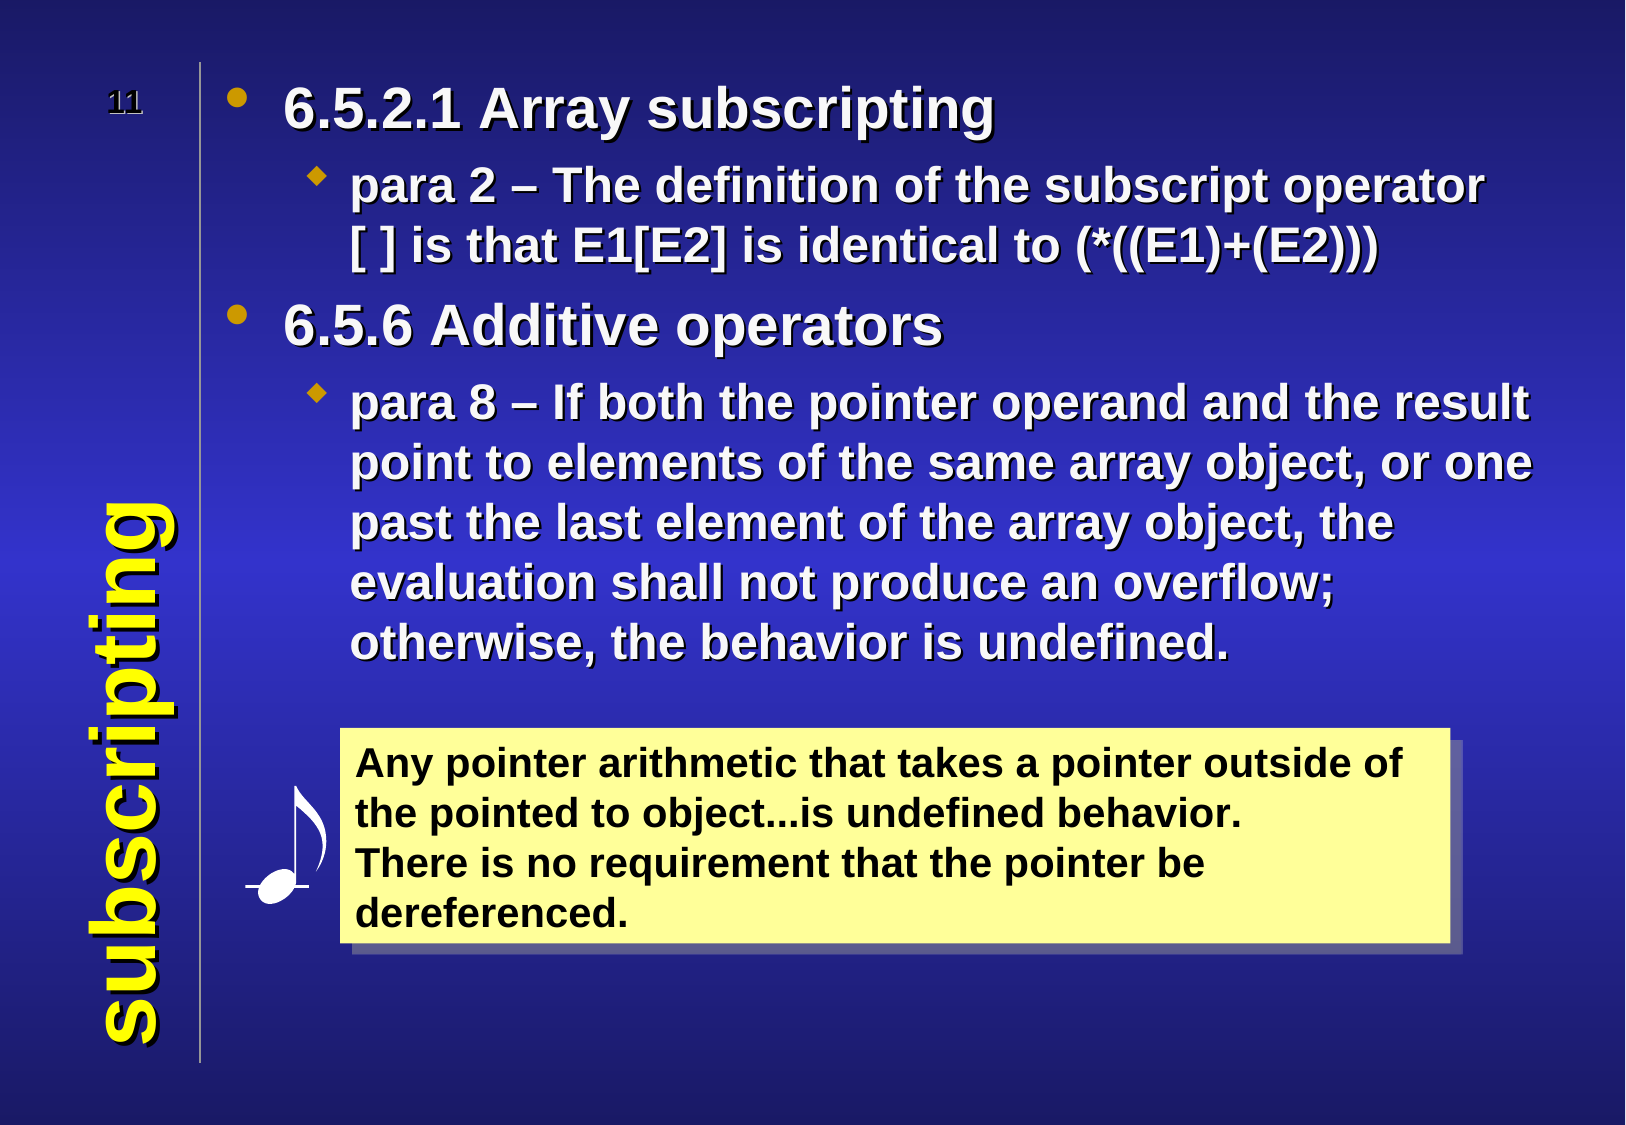

11
6.5.2.1 Array subscripting
para 2 – The definition of the subscript operator
[ ] is that E1[E2] is identical to (*((E1)+(E2)))
6.5.6 Additive operators
para 8 – If both the pointer operand and the result point to elements of the same array object, or one past the last element of the array object, the evaluation shall not produce an overflow; otherwise, the behavior is undefined.
# subscripting
Any pointer arithmetic that takes a pointer outside of the pointed to object...is undefined behavior.
There is no requirement that the pointer be dereferenced.